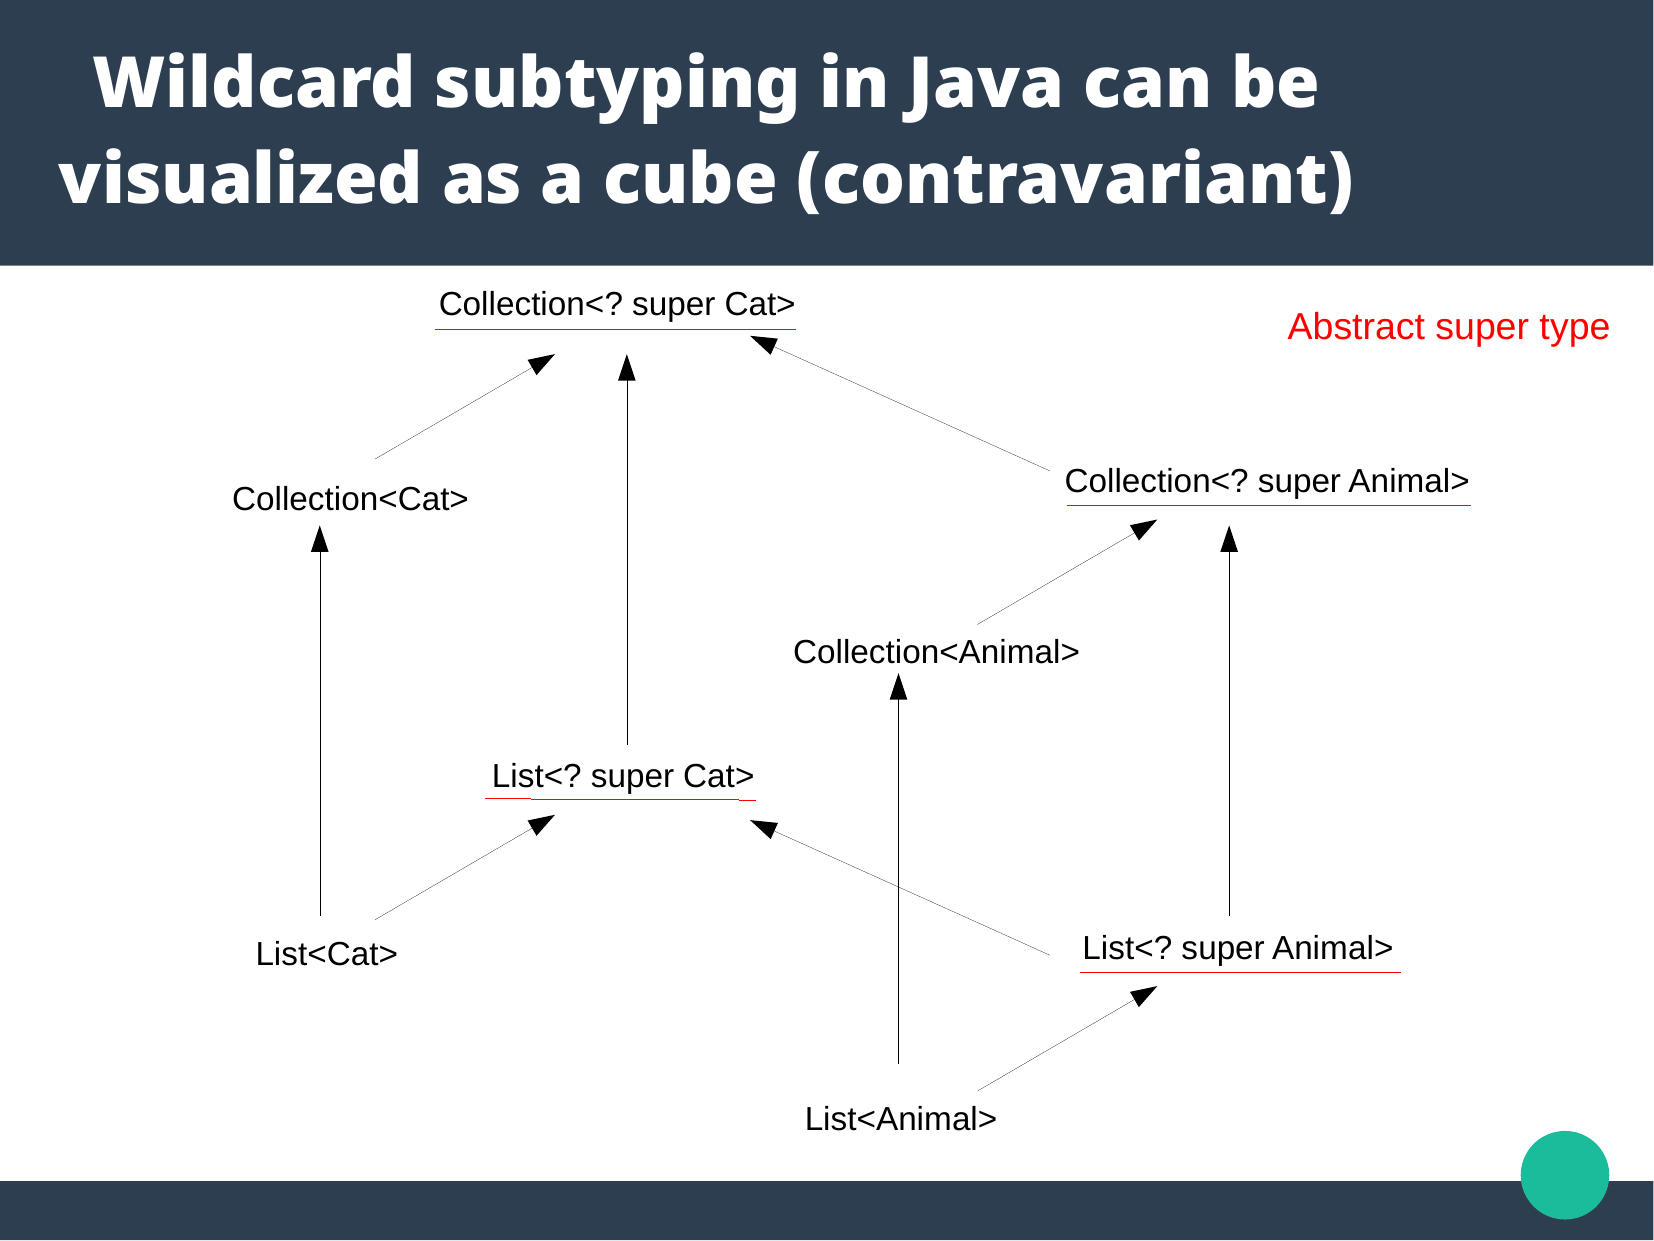

# Wildcard subtyping in Java can be visualized as a cube (contravariant)
Collection<? super Cat>
Abstract super type
Collection<? super Animal>
Collection<Cat>
Collection<Animal>
List<? super Cat>
List<? super Animal>
List<Cat>
List<Animal>